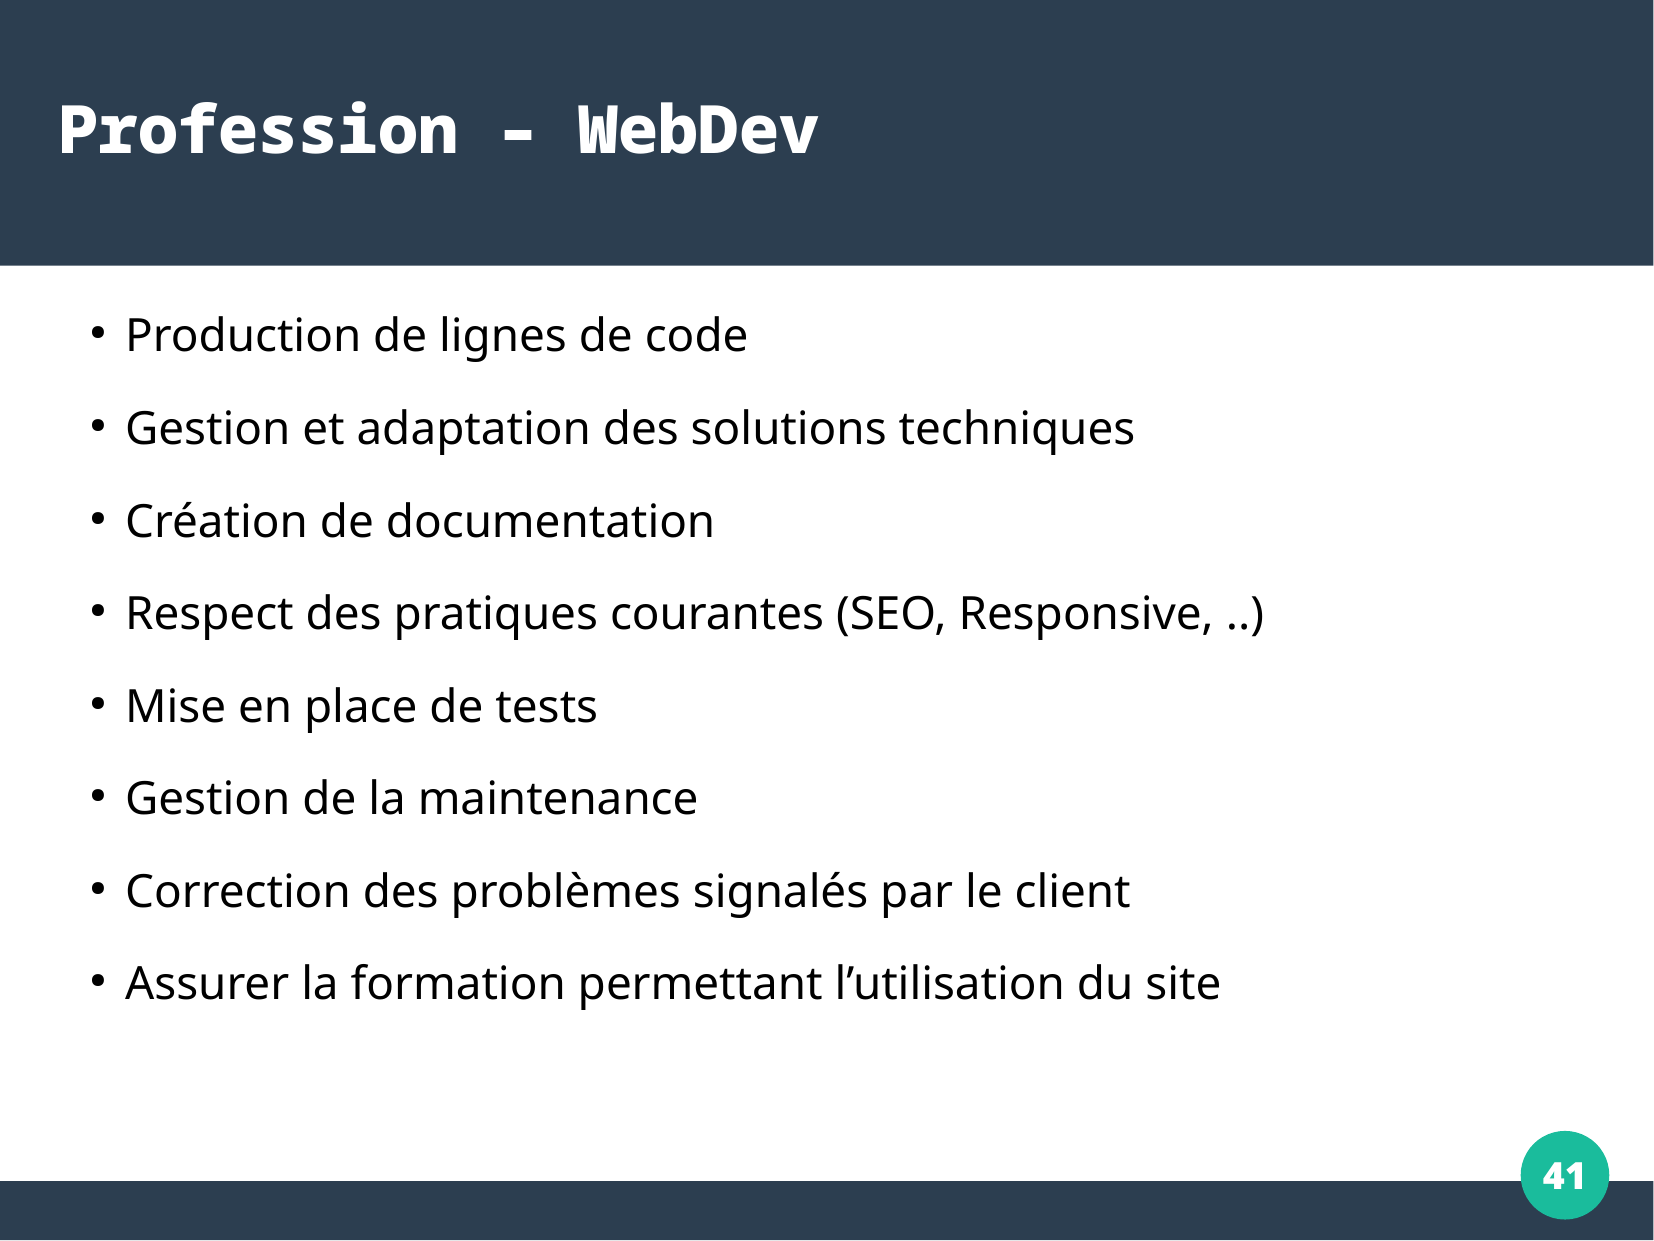

# Profession – WebDev
Production de lignes de code
Gestion et adaptation des solutions techniques
Création de documentation
Respect des pratiques courantes (SEO, Responsive, ..)
Mise en place de tests
Gestion de la maintenance
Correction des problèmes signalés par le client
Assurer la formation permettant l’utilisation du site
41